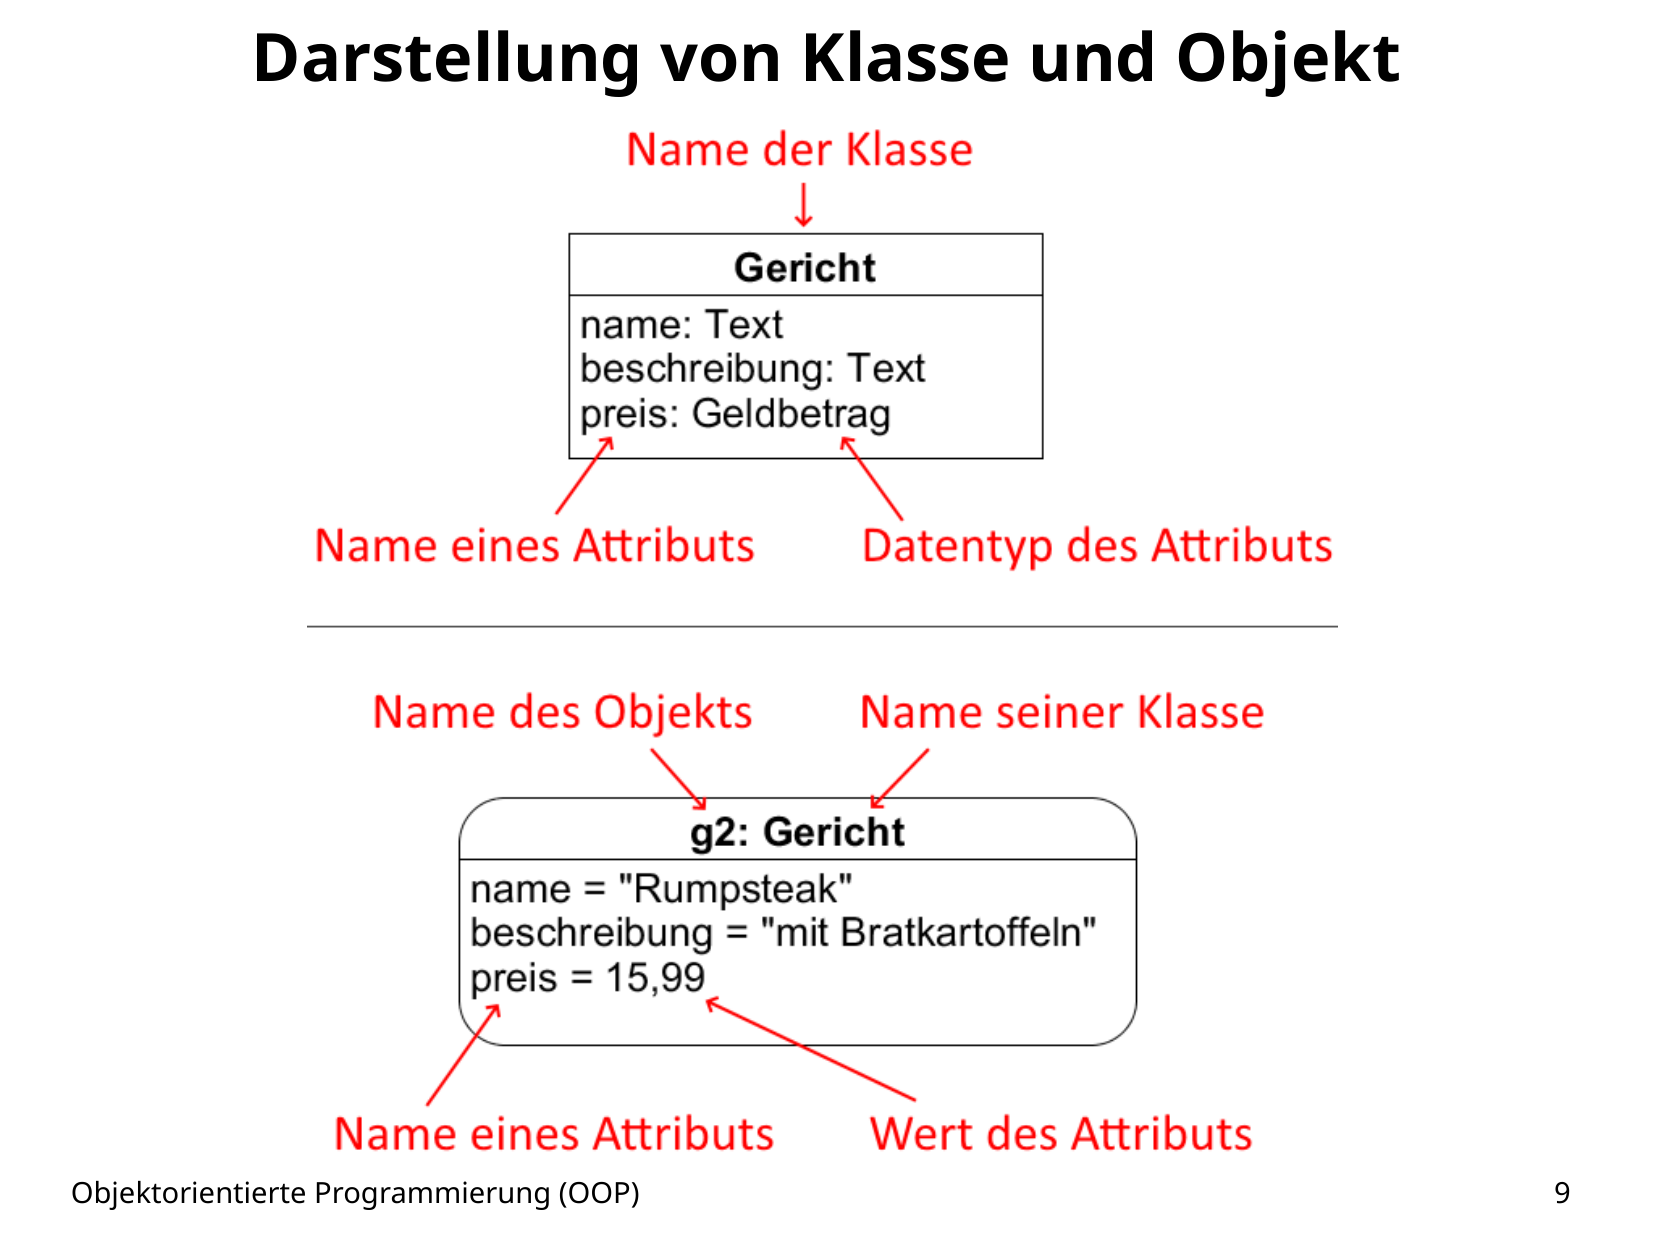

# Darstellung von Klasse und Objekt
Objektorientierte Programmierung (OOP)
9